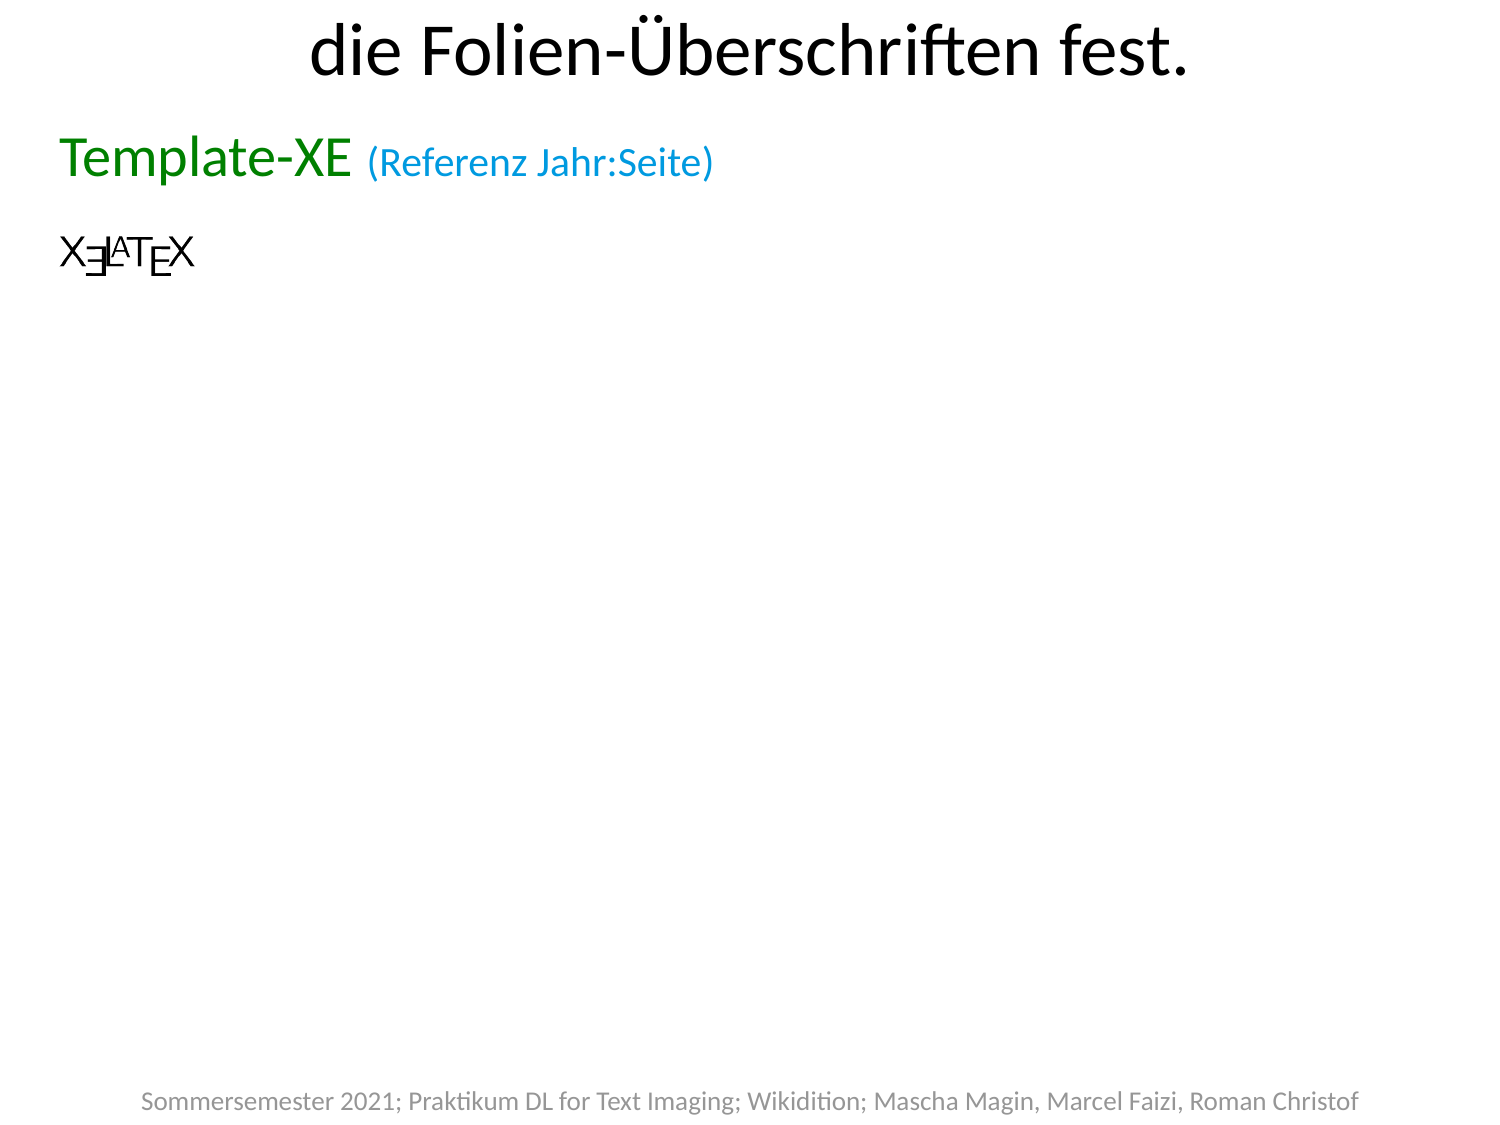

# die Folien-Überschriften fest.
Template-XE (Referenz Jahr:Seite)